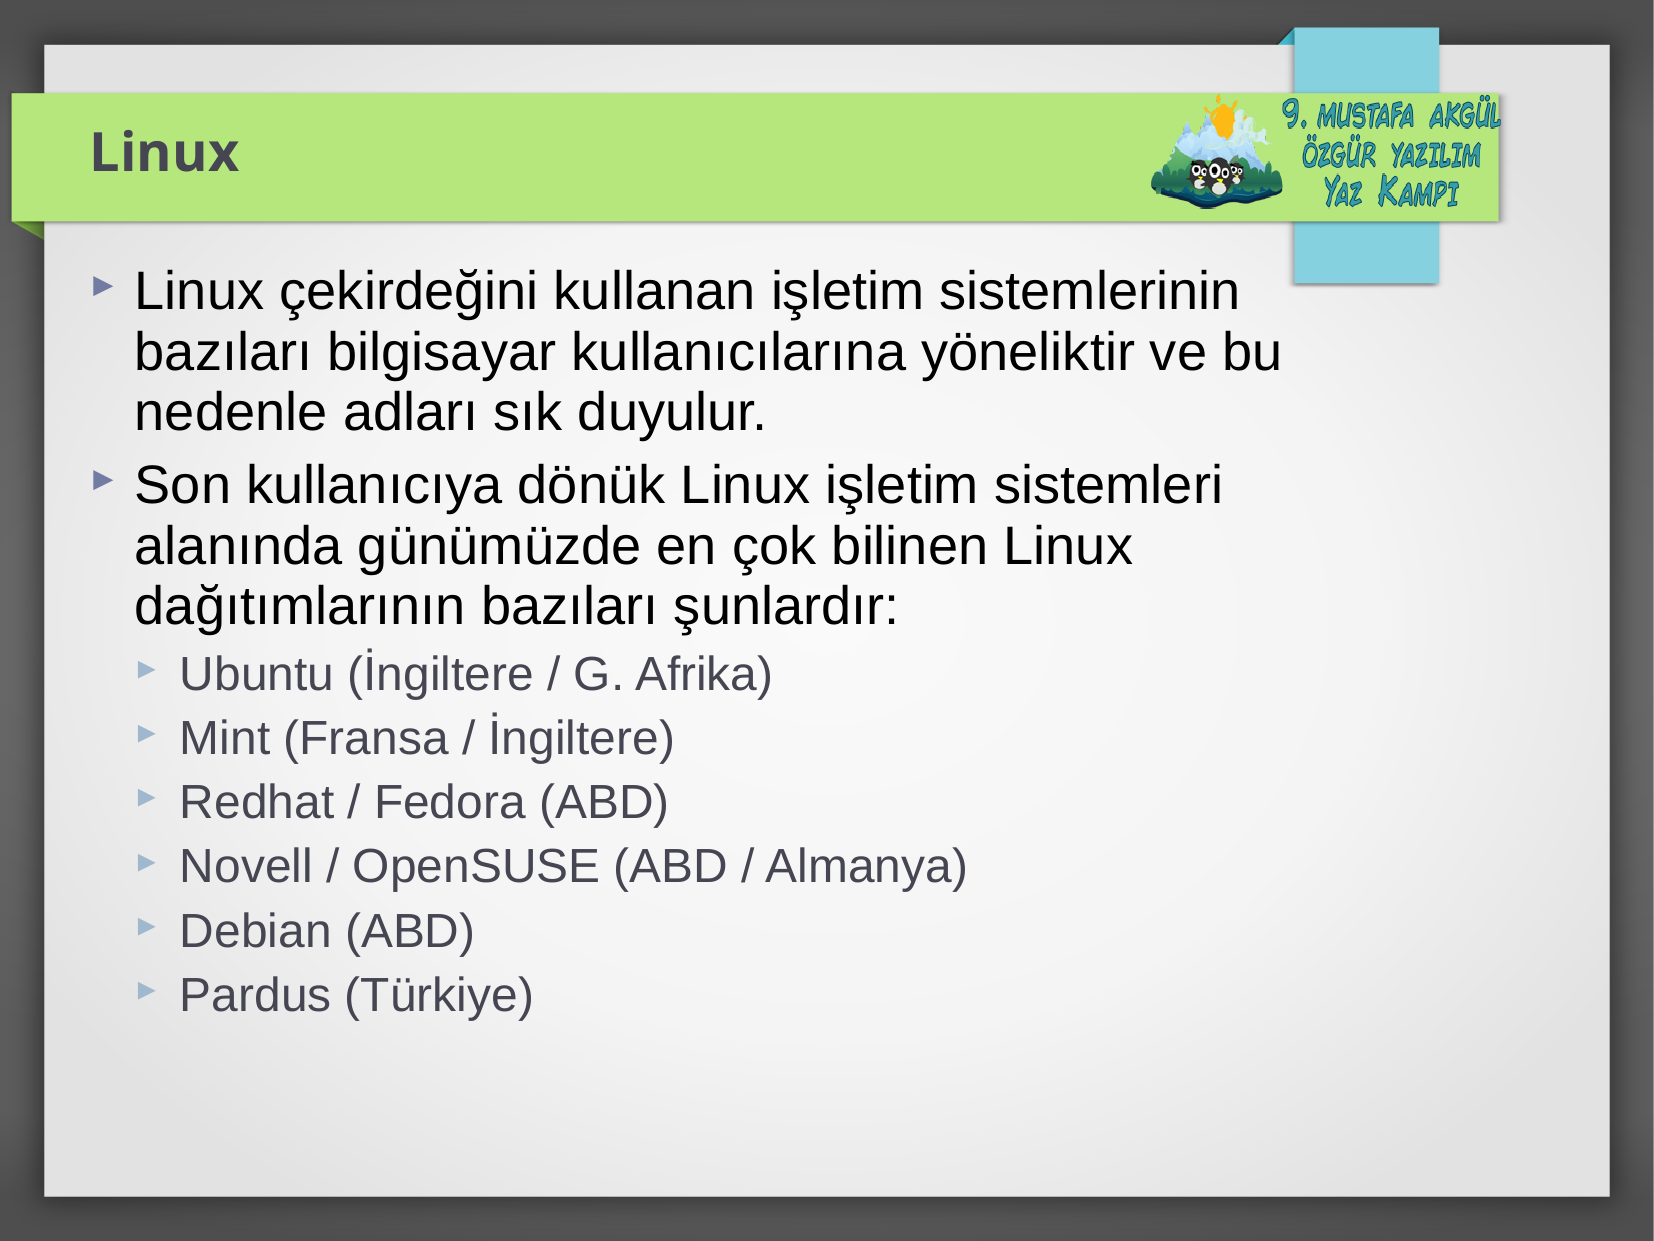

Linux
Linux çekirdeğini kullanan işletim sistemlerinin bazıları bilgisayar kullanıcılarına yöneliktir ve bu nedenle adları sık duyulur.
Son kullanıcıya dönük Linux işletim sistemleri alanında günümüzde en çok bilinen Linux dağıtımlarının bazıları şunlardır:
Ubuntu (İngiltere / G. Afrika)
Mint (Fransa / İngiltere)
Redhat / Fedora (ABD)
Novell / OpenSUSE (ABD / Almanya)
Debian (ABD)
Pardus (Türkiye)